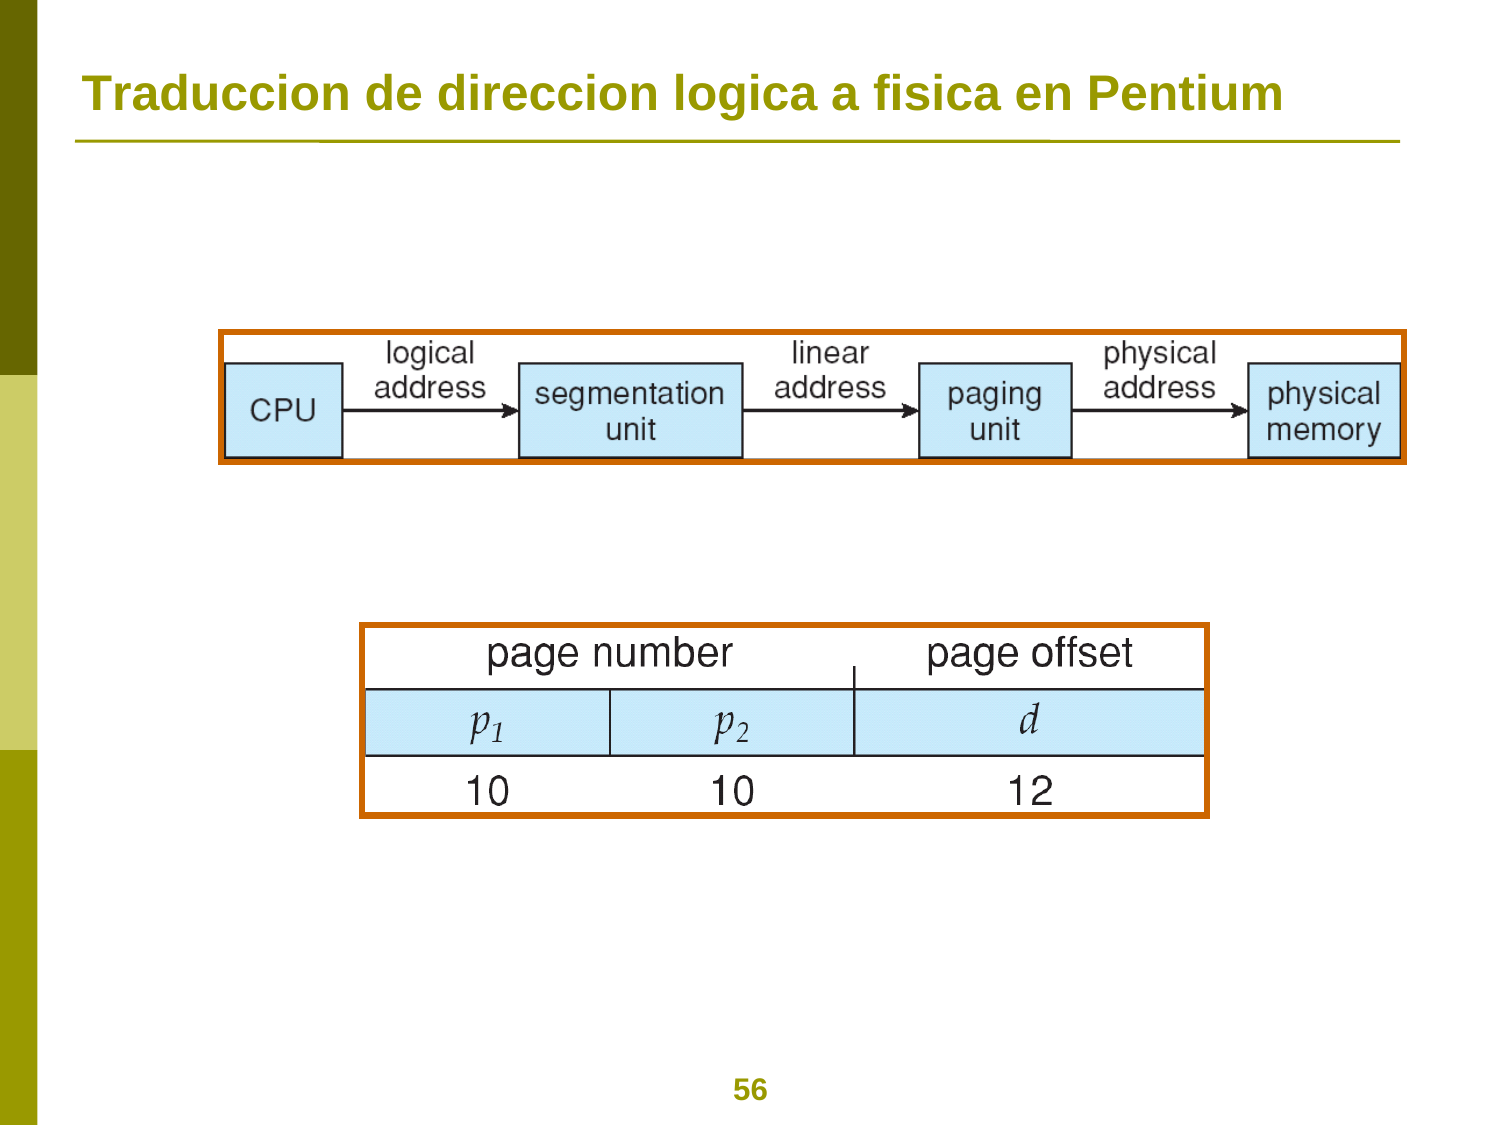

Traduccion de direccion logica a fisica en Pentium